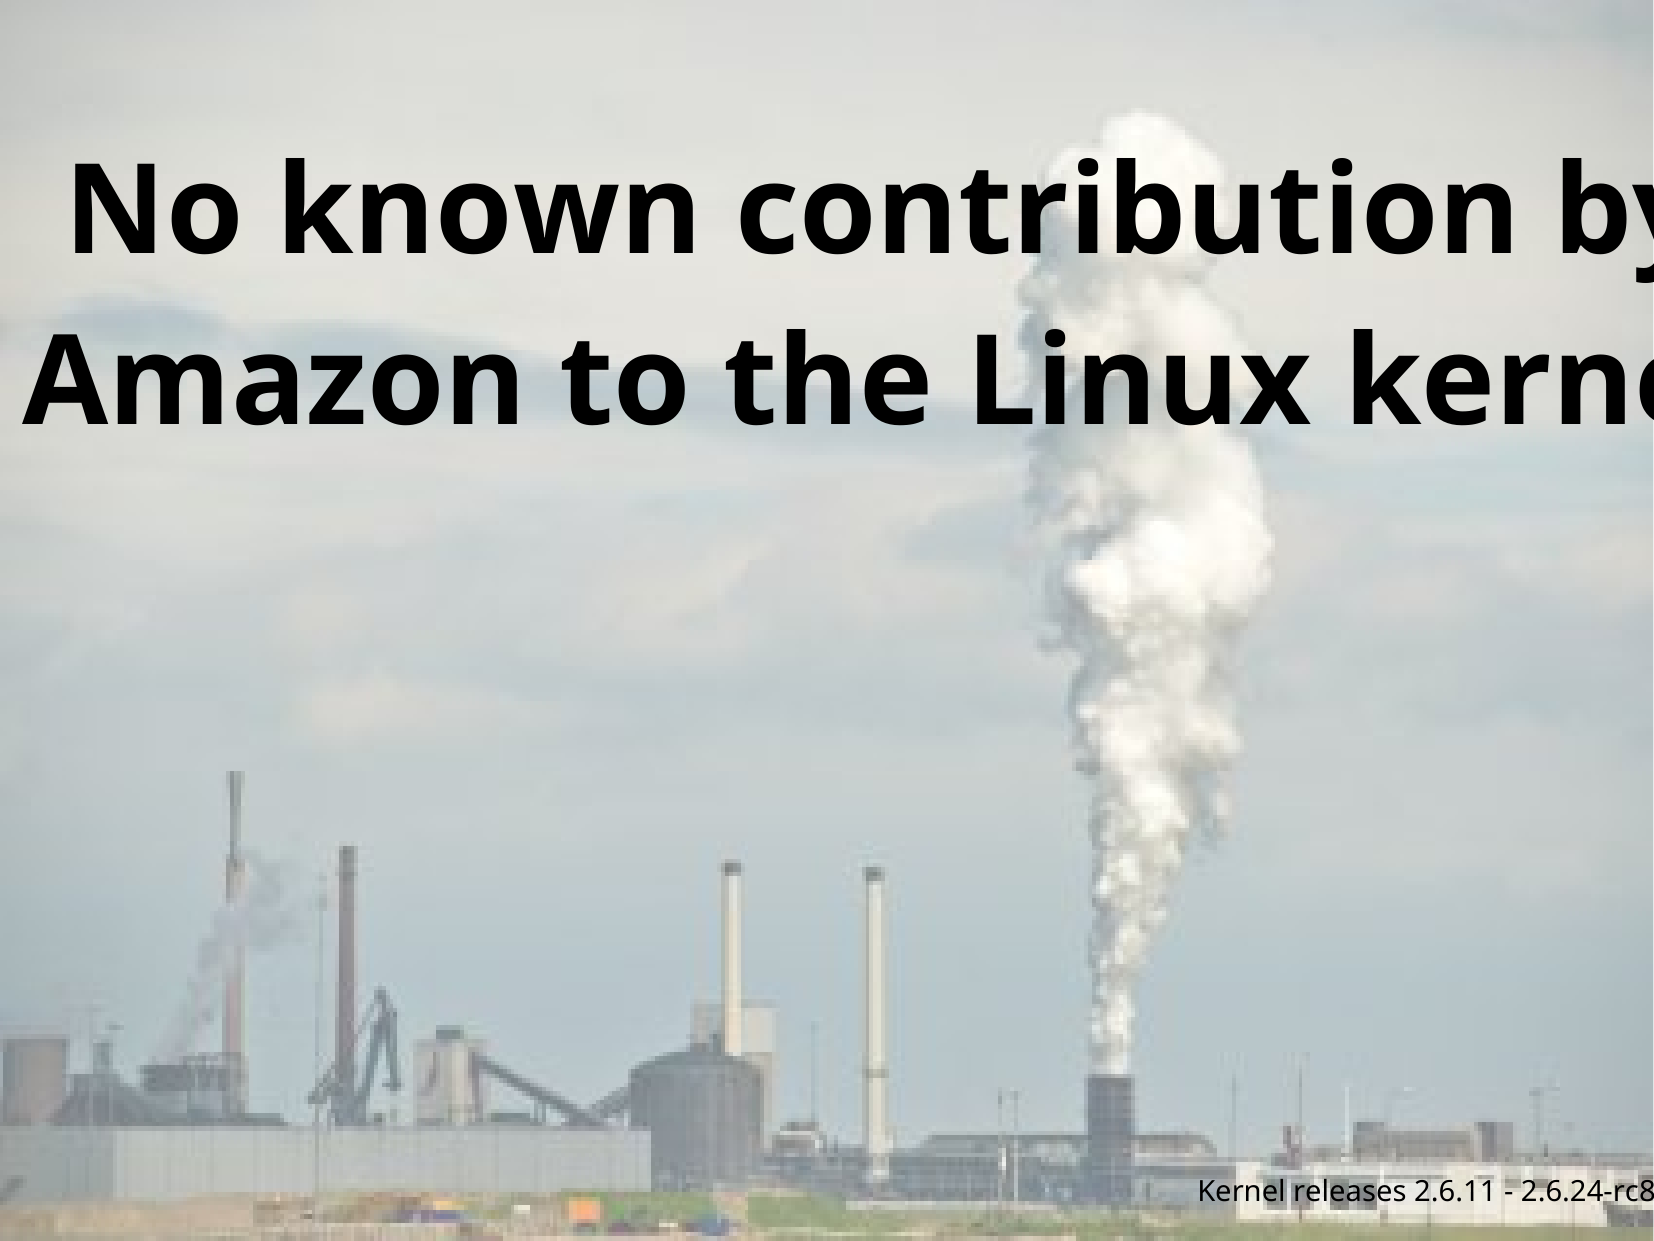

No known contribution by
Amazon to the Linux kernel
Kernel releases 2.6.11 - 2.6.24-rc8